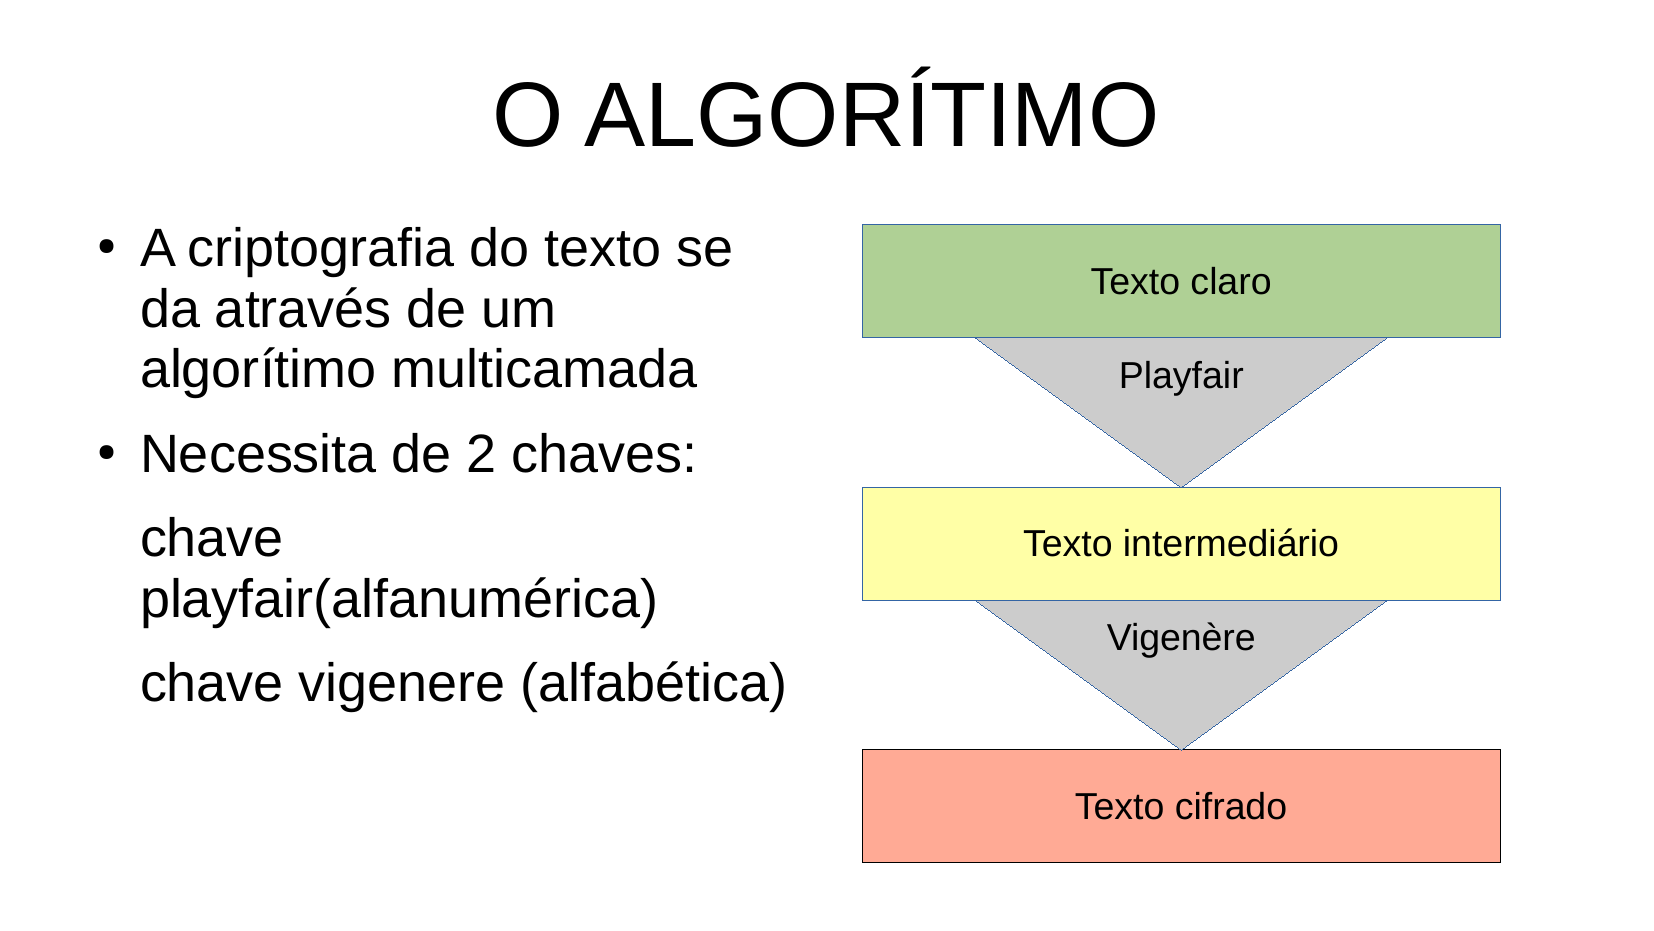

# O ALGORÍTIMO
A criptografia do texto se da através de um algorítimo multicamada
Necessita de 2 chaves:
chave playfair(alfanumérica)
chave vigenere (alfabética)
Texto claro
Playfair
Texto intermediário
Vigenère
Texto cifrado